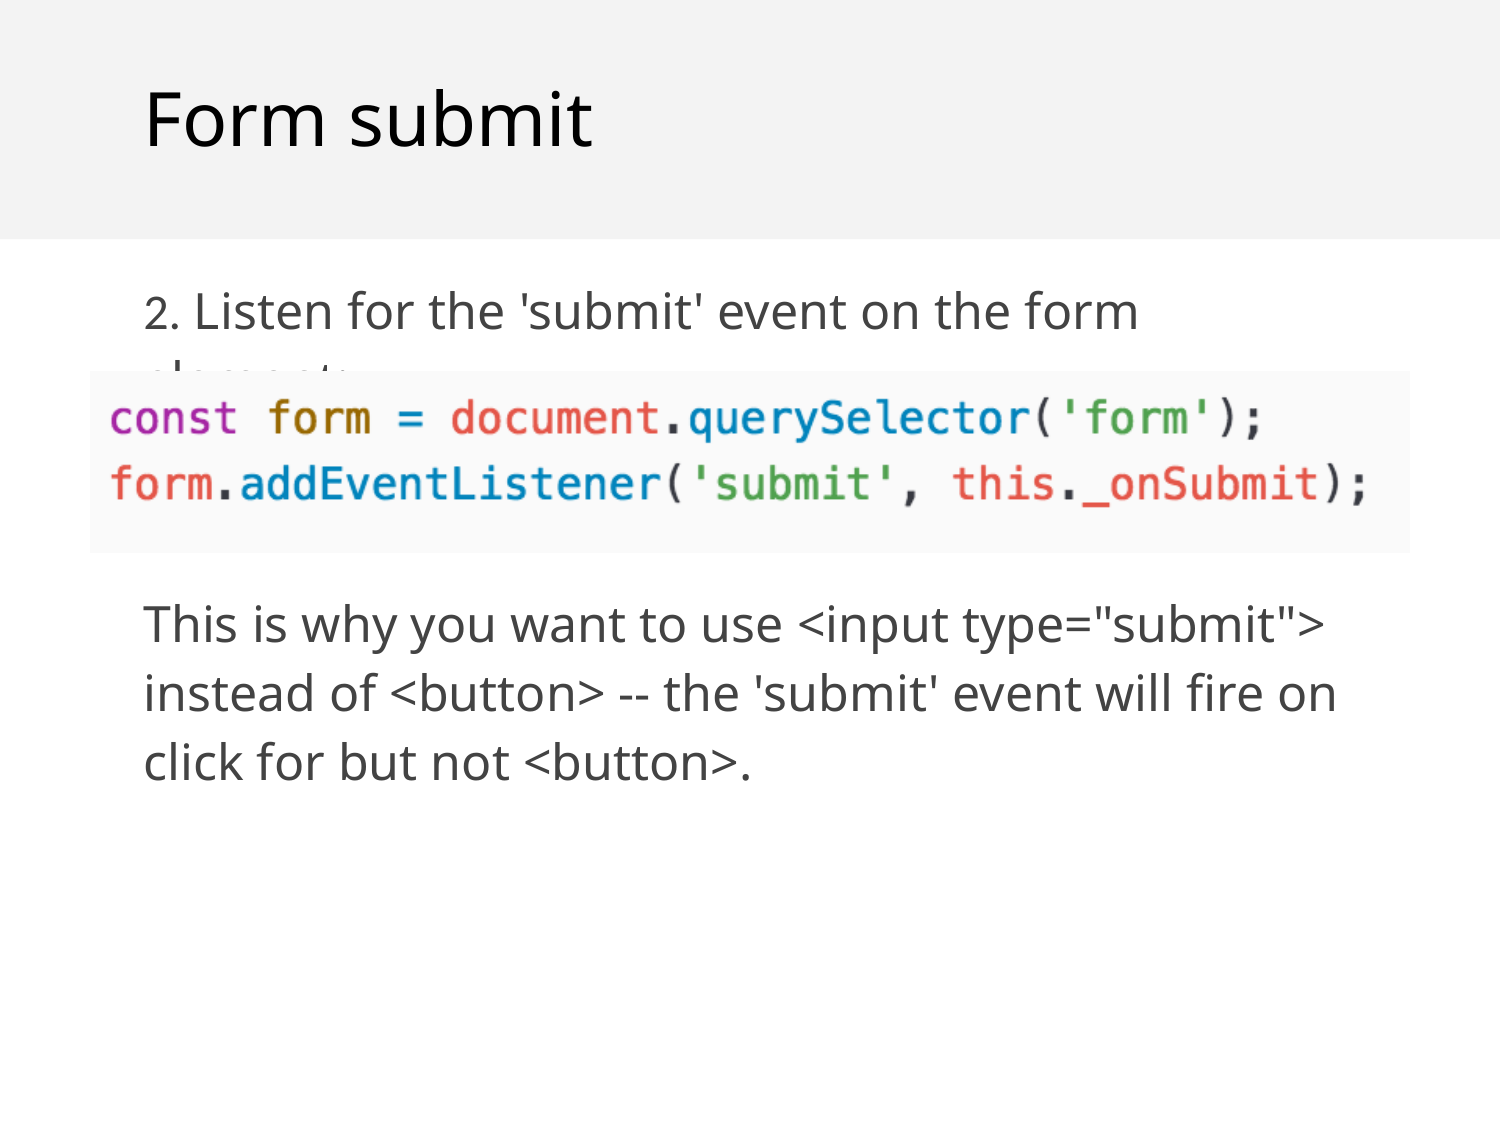

# Form submit
2. Listen for the 'submit' event on the form element:
This is why you want to use <input type="submit"> instead of <button> -- the 'submit' event will fire on click for but not <button>.